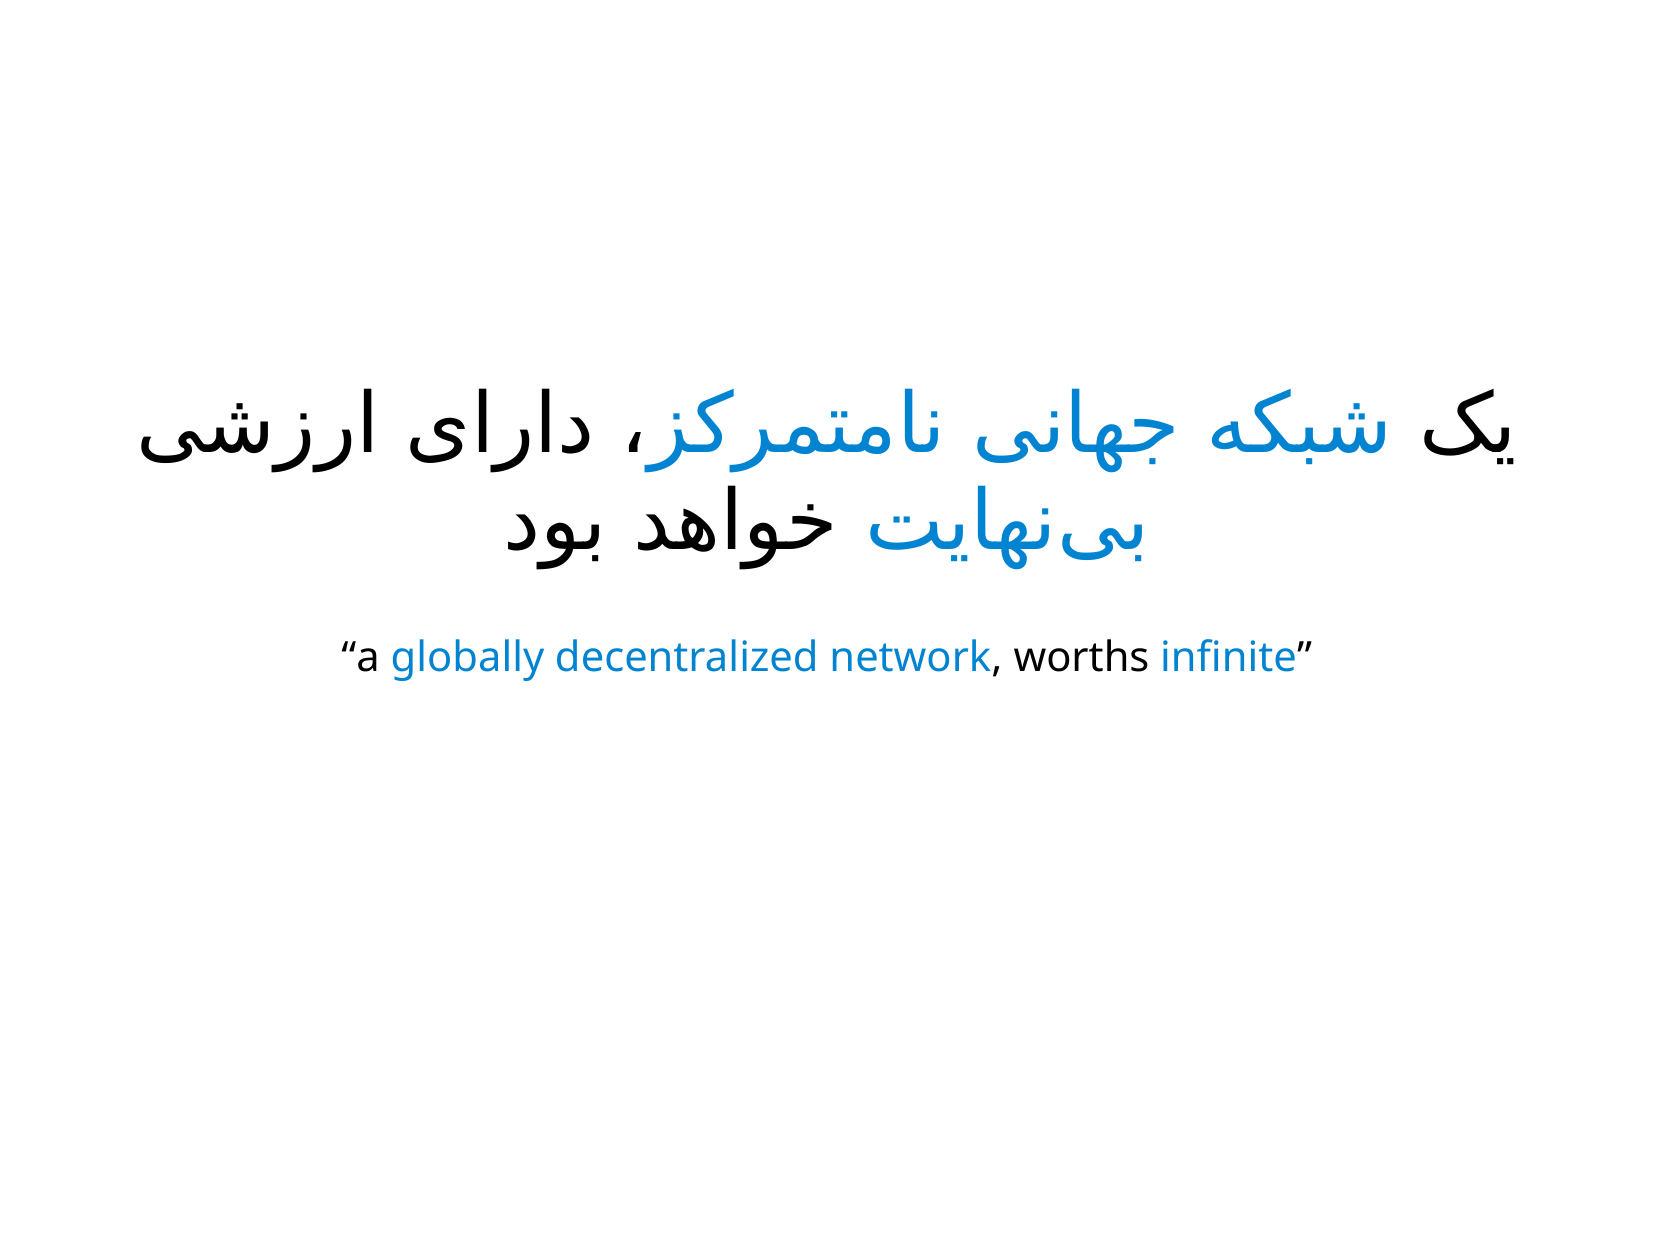

# یک شبکه جهانی نامتمرکز، دارای ارزشی بی‌نهایت خواهد بود
“a globally decentralized network, worths infinite”